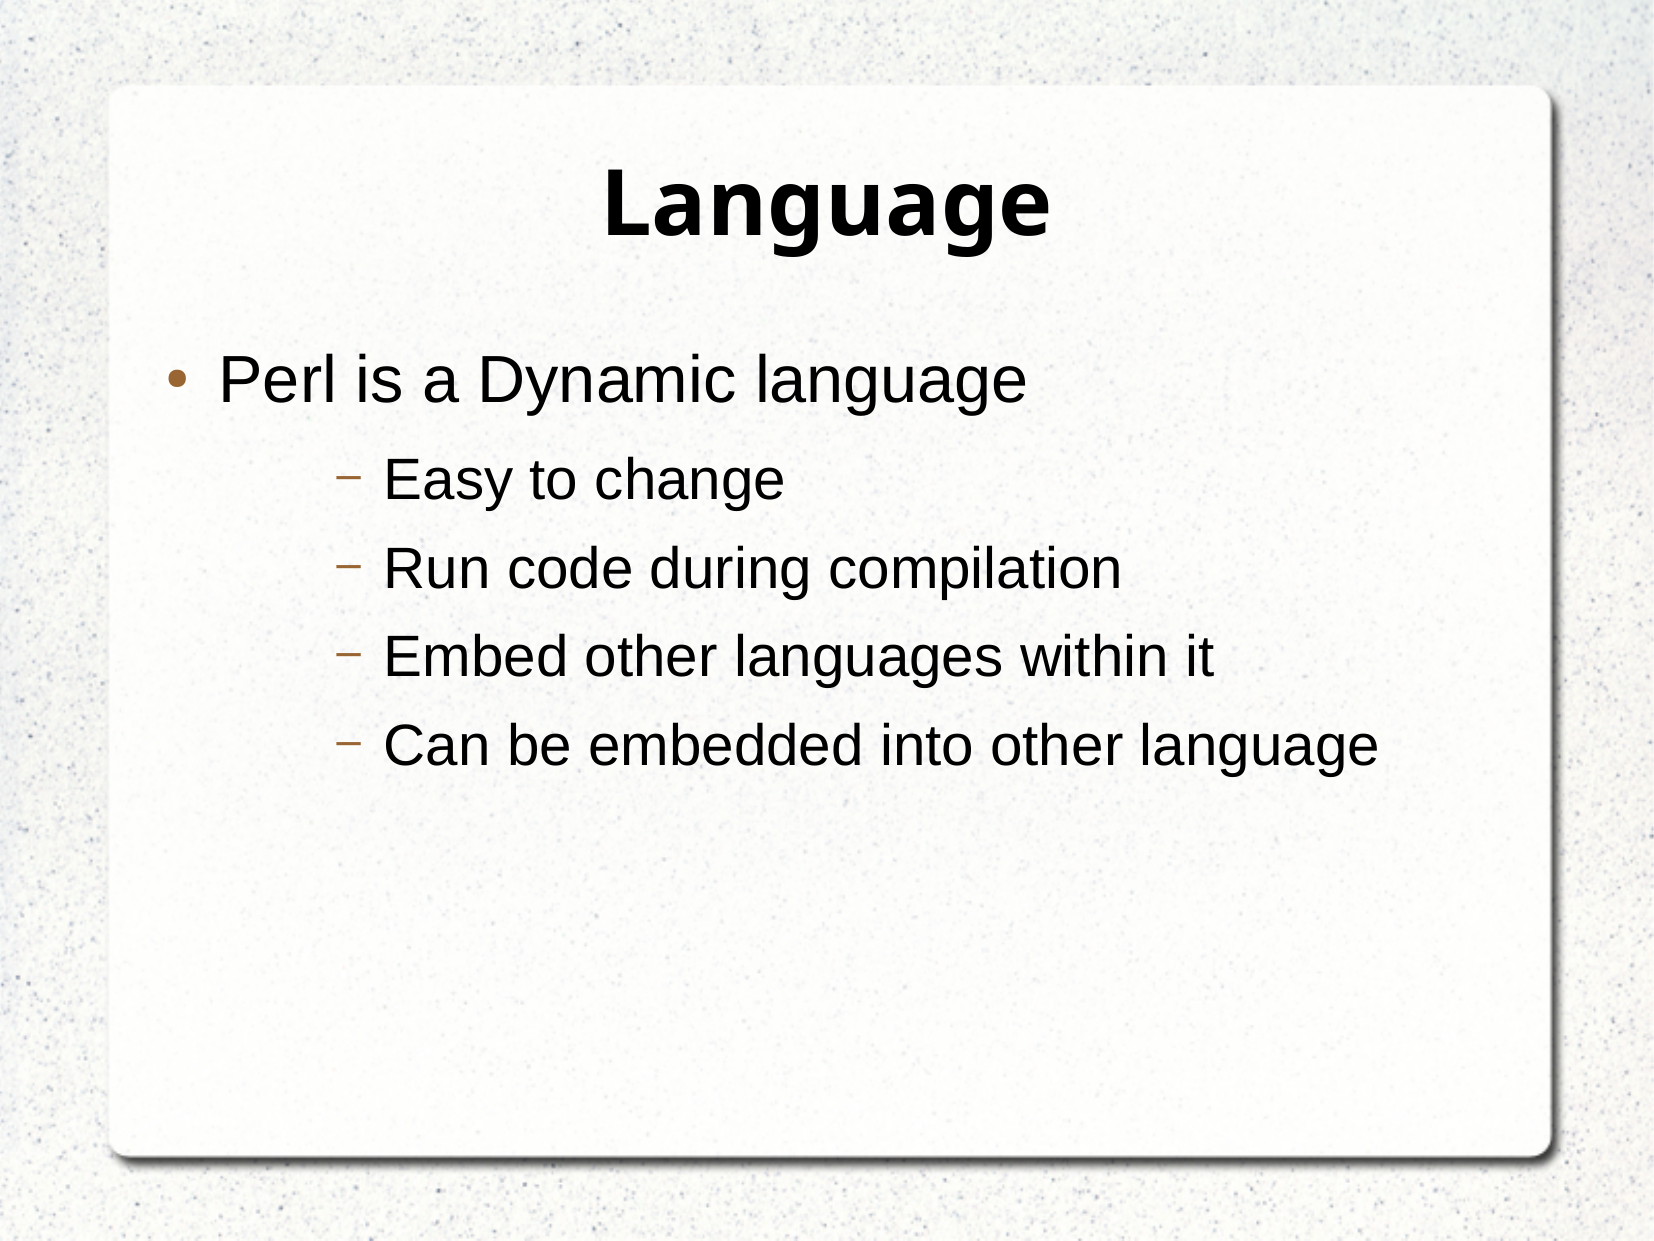

# Language
Perl is a Dynamic language
Easy to change
Run code during compilation
Embed other languages within it
Can be embedded into other language